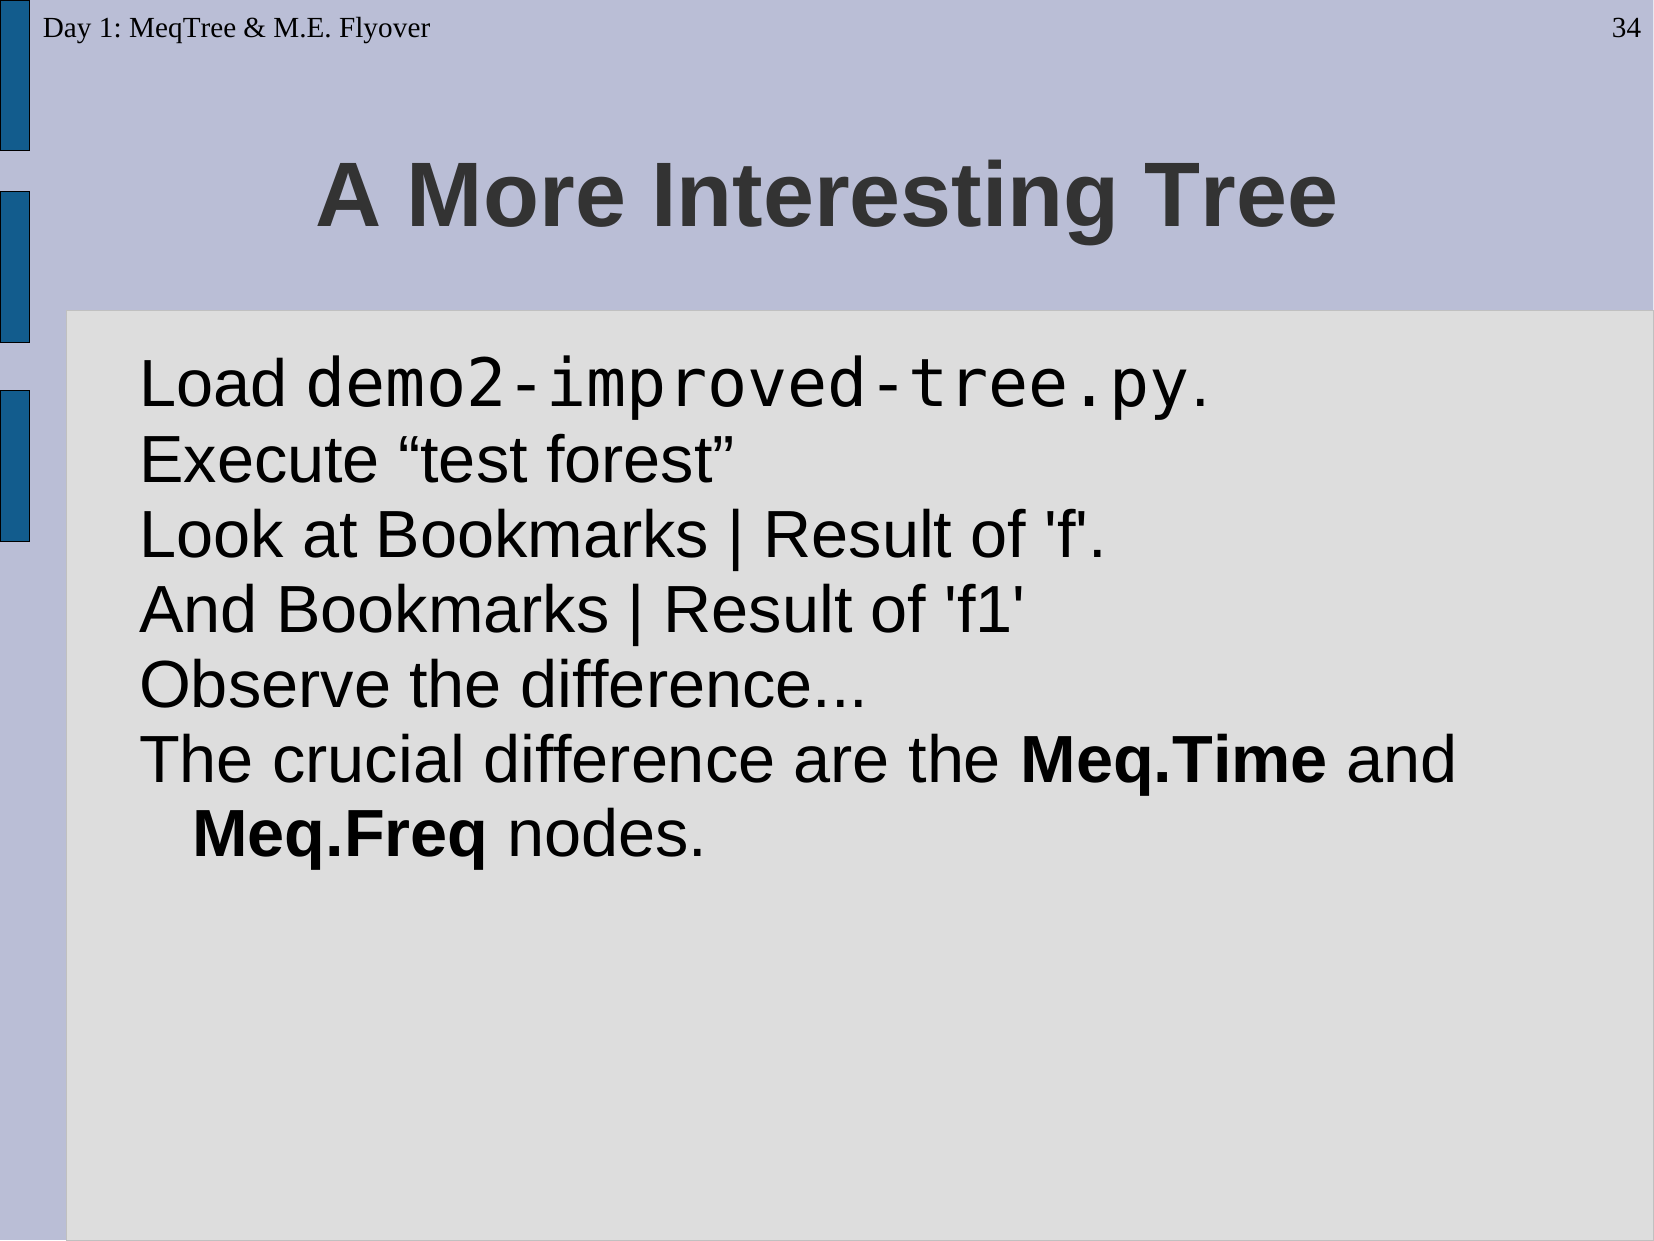

Day 1: MeqTree & M.E. Flyover
34
# A More Interesting Tree
Load demo2-improved-tree.py.
Execute “test forest”
Look at Bookmarks | Result of 'f'.
And Bookmarks | Result of 'f1'
Observe the difference...
The crucial difference are the Meq.Time and Meq.Freq nodes.